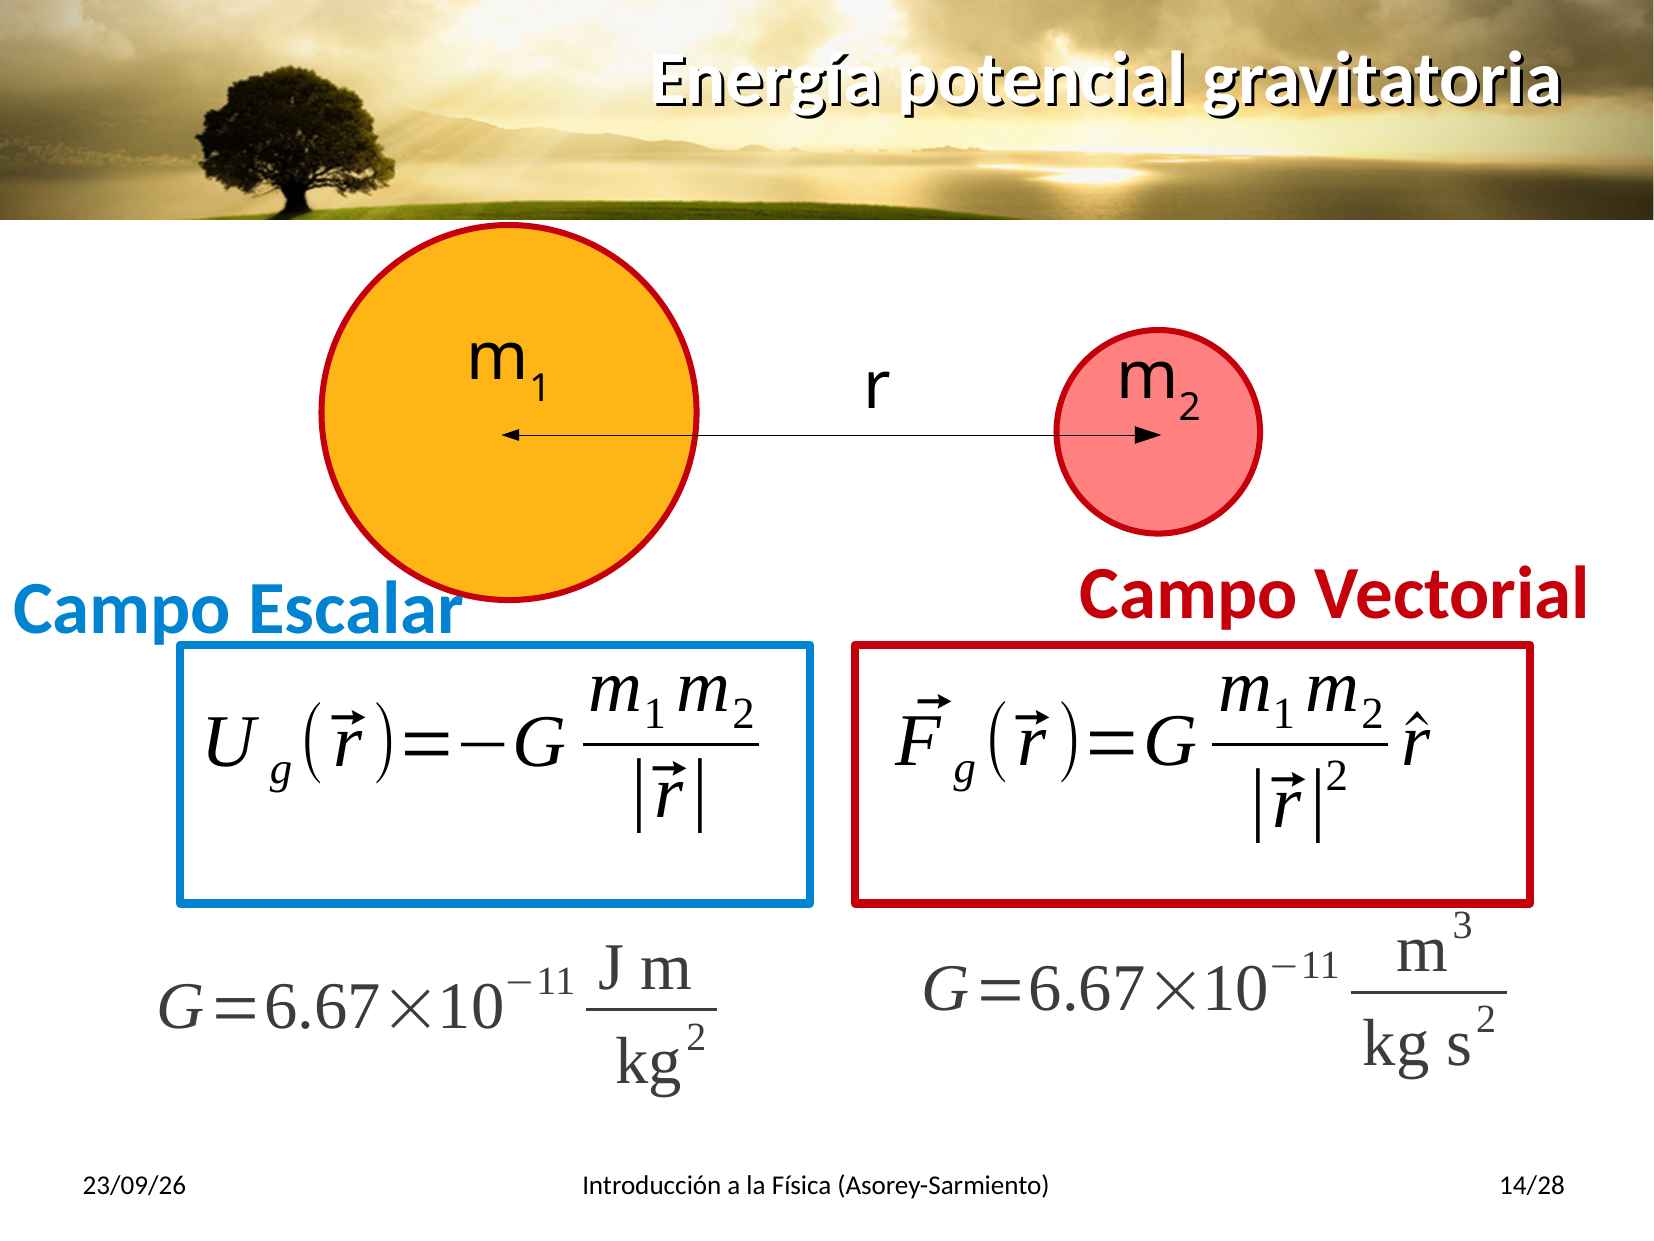

# Energía potencial gravitatoria
m1
r
m2
Campo Vectorial
Campo Escalar
Introducción a la Física (Asorey-Sarmiento)
14